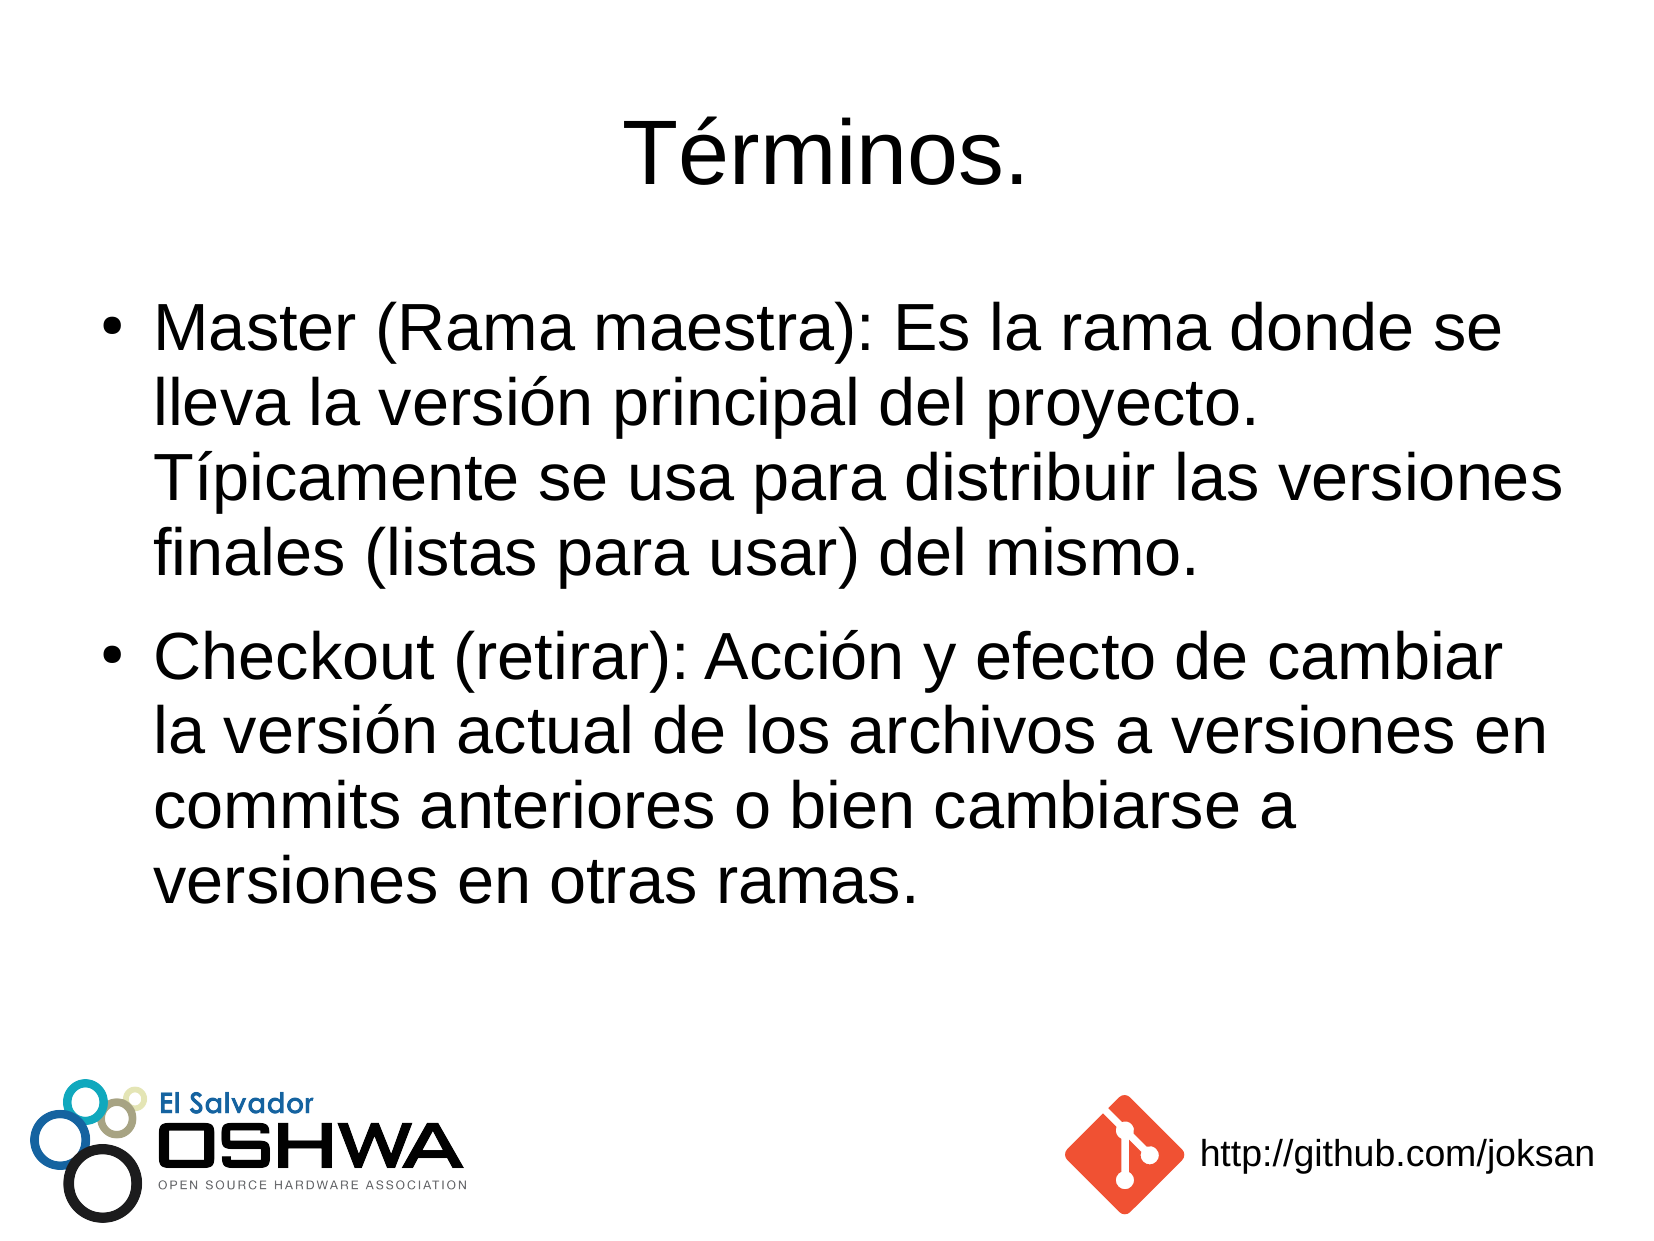

# Términos.
Master (Rama maestra): Es la rama donde se lleva la versión principal del proyecto. Típicamente se usa para distribuir las versiones finales (listas para usar) del mismo.
Checkout (retirar): Acción y efecto de cambiar la versión actual de los archivos a versiones en commits anteriores o bien cambiarse a versiones en otras ramas.
http://github.com/joksan